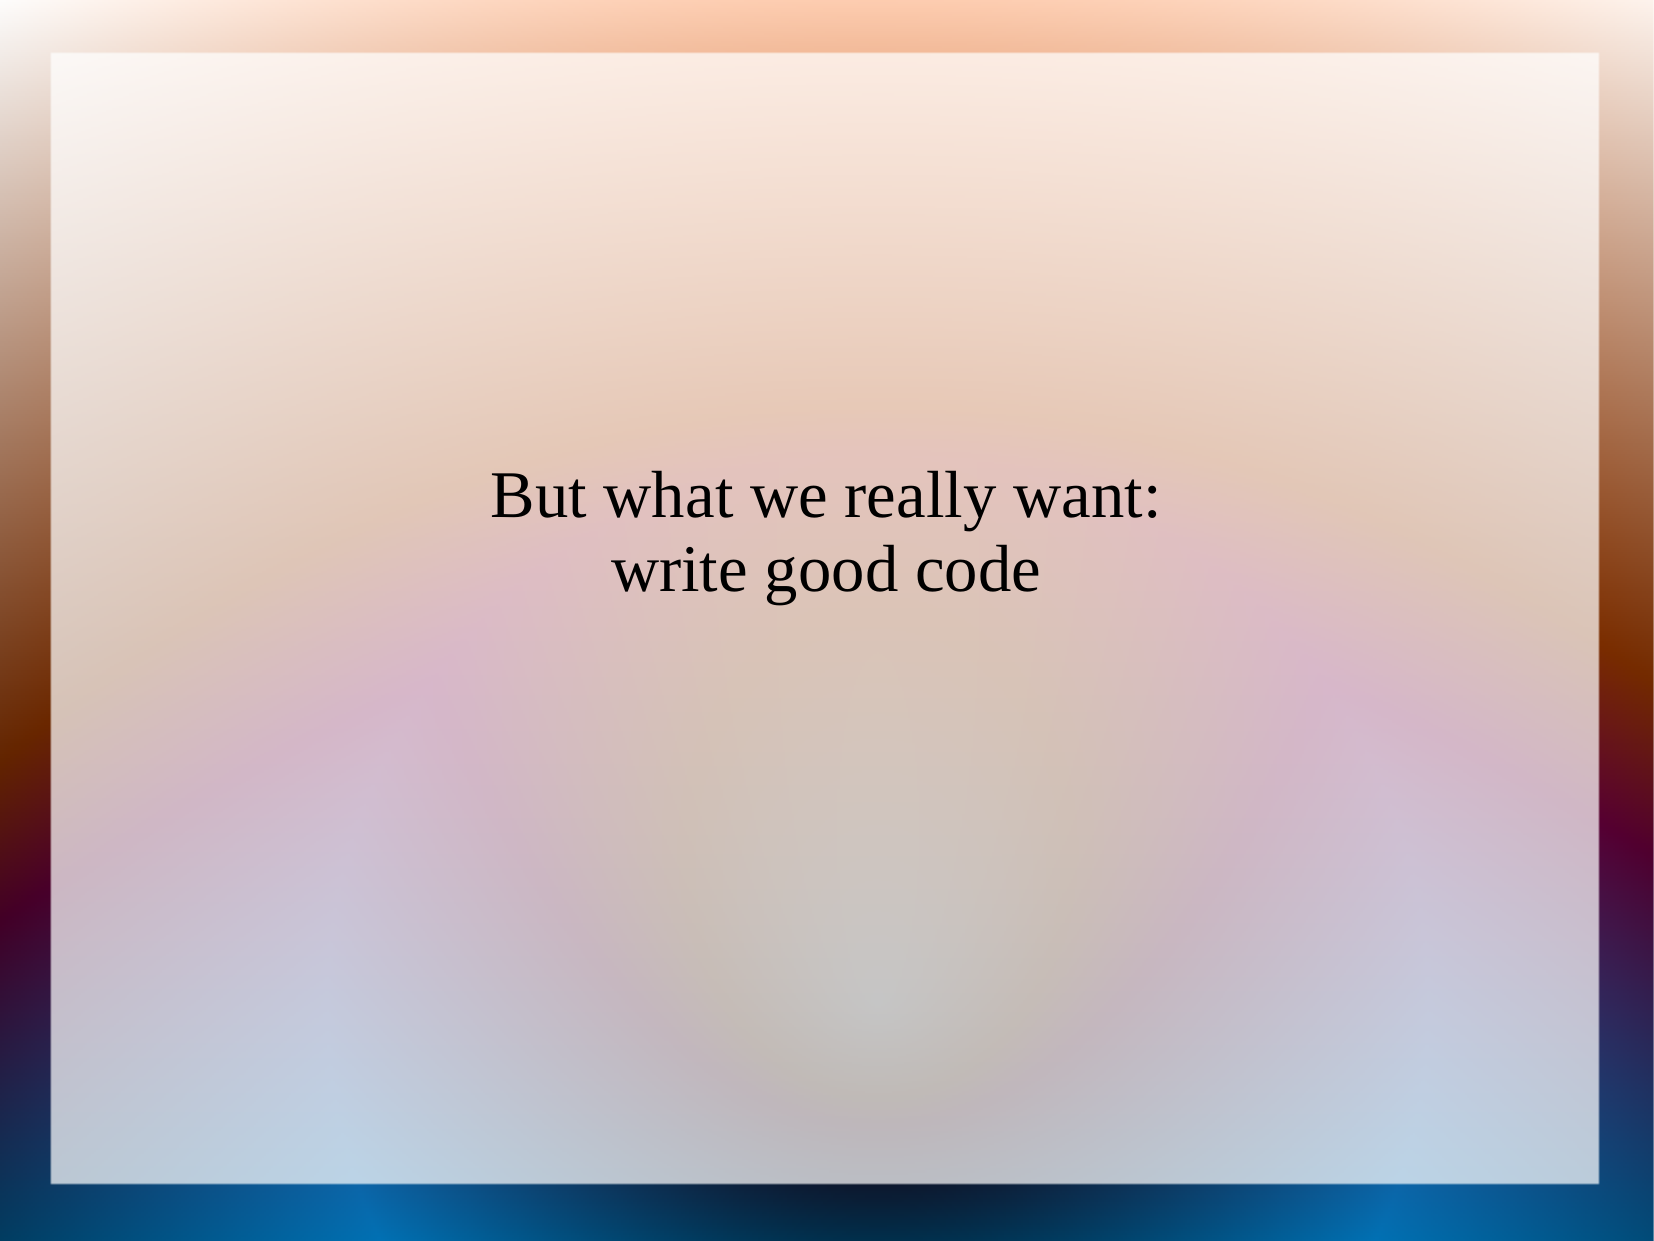

# But what we really want:
write good code